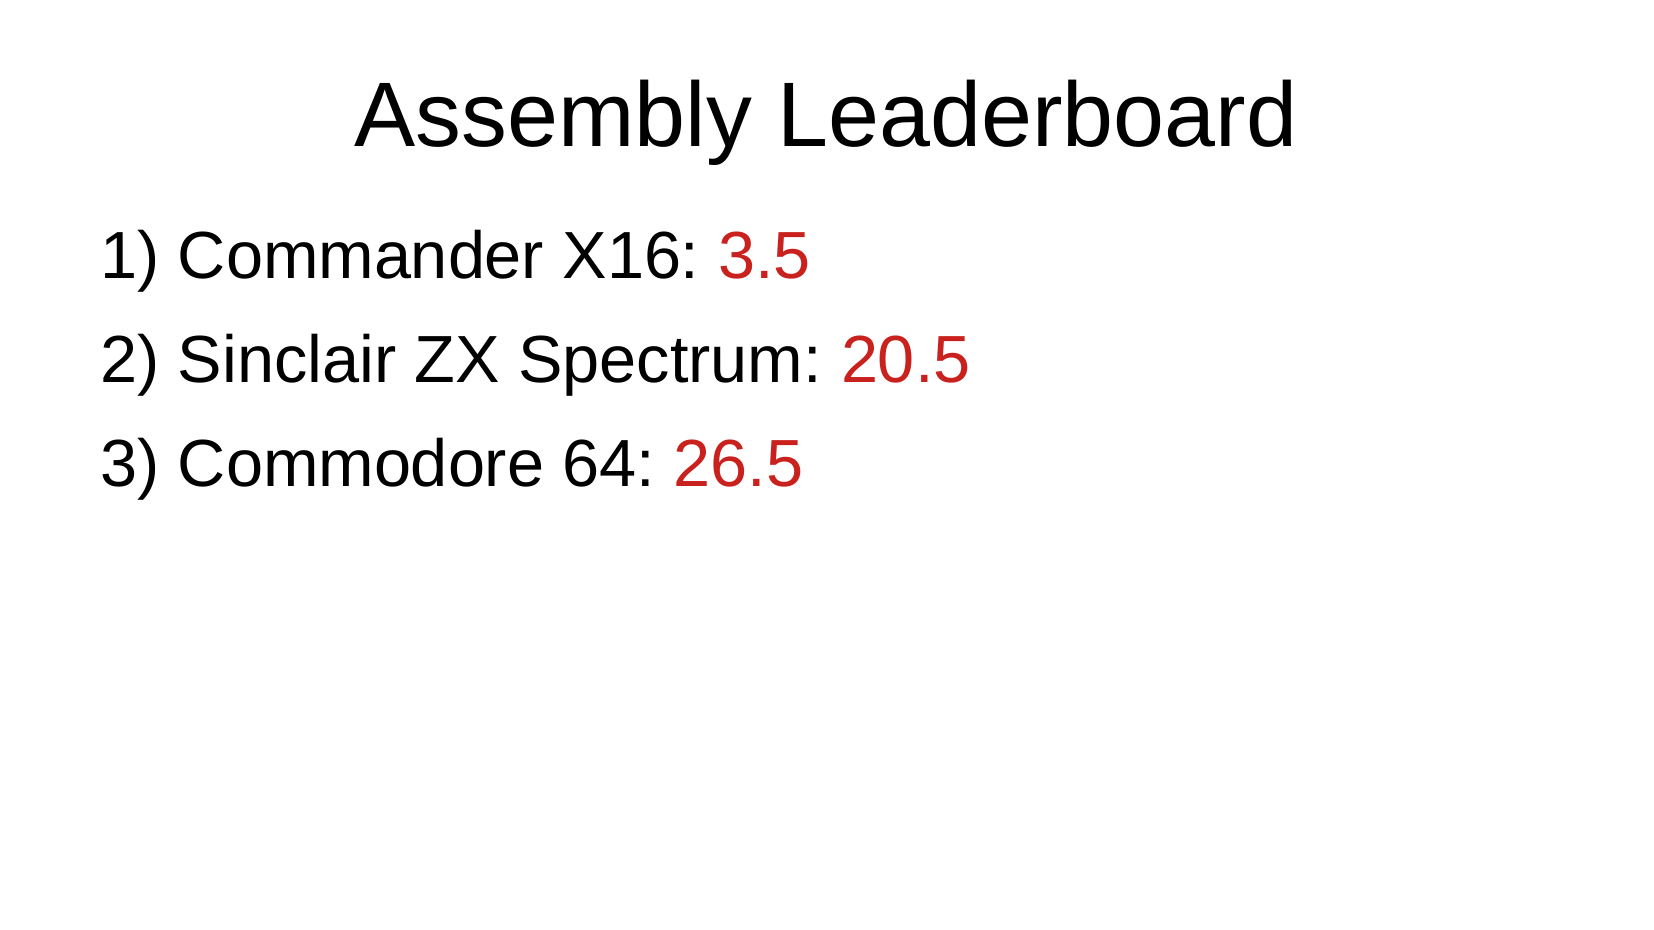

# Assembly Leaderboard
 Commander X16: 3.5
 Sinclair ZX Spectrum: 20.5
 Commodore 64: 26.5